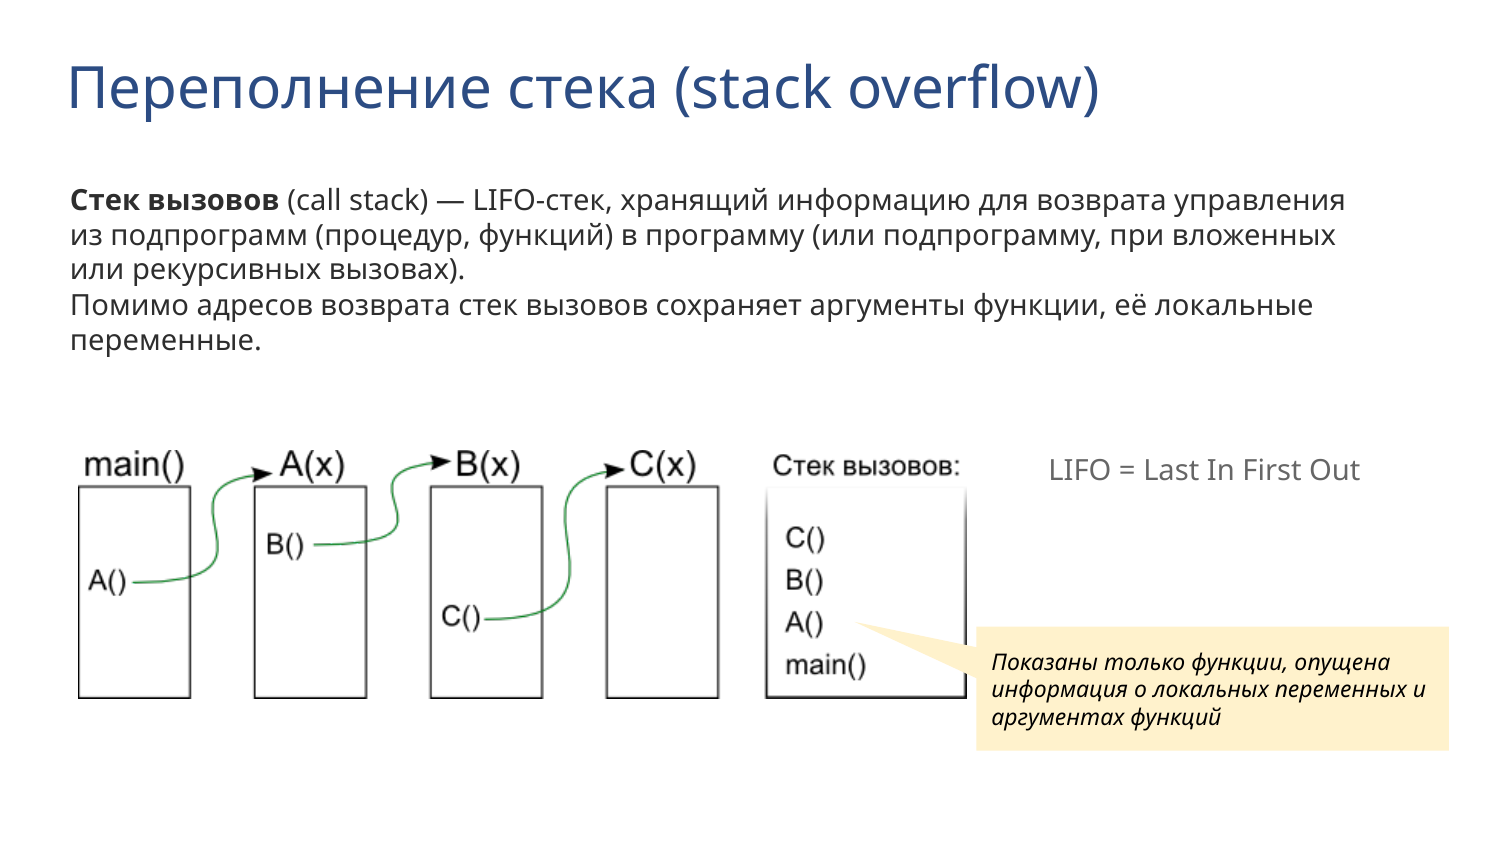

# Переполнение стека (stack overflow)
Стек вызовов (call stack) — LIFO-стек, хранящий информацию для возврата управления из подпрограмм (процедур, функций) в программу (или подпрограмму, при вложенных или рекурсивных вызовах).
Помимо адресов возврата стек вызовов сохраняет аргументы функции, её локальные переменные.
LIFO = Last In First Out
Показаны только функции, опущена информация о локальных переменных и аргументах функций